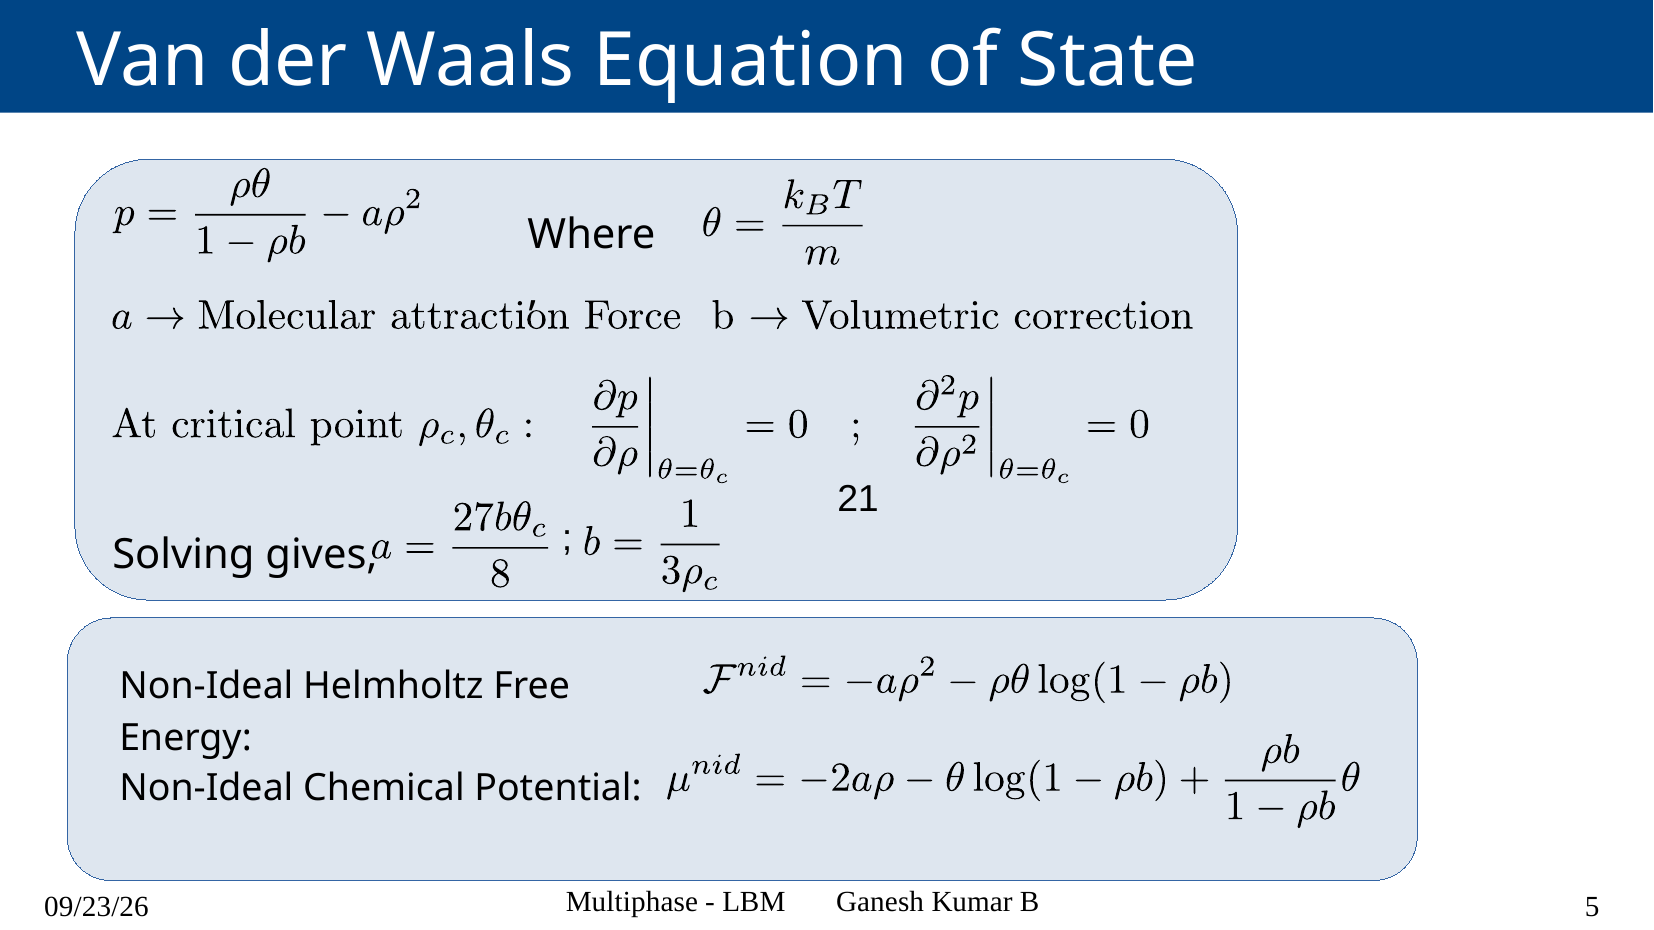

# Van der Waals Equation of State
Where,
21
;
Solving gives,
Non-Ideal Helmholtz Free Energy:
Non-Ideal Chemical Potential:
Multiphase - LBM Ganesh Kumar B
5